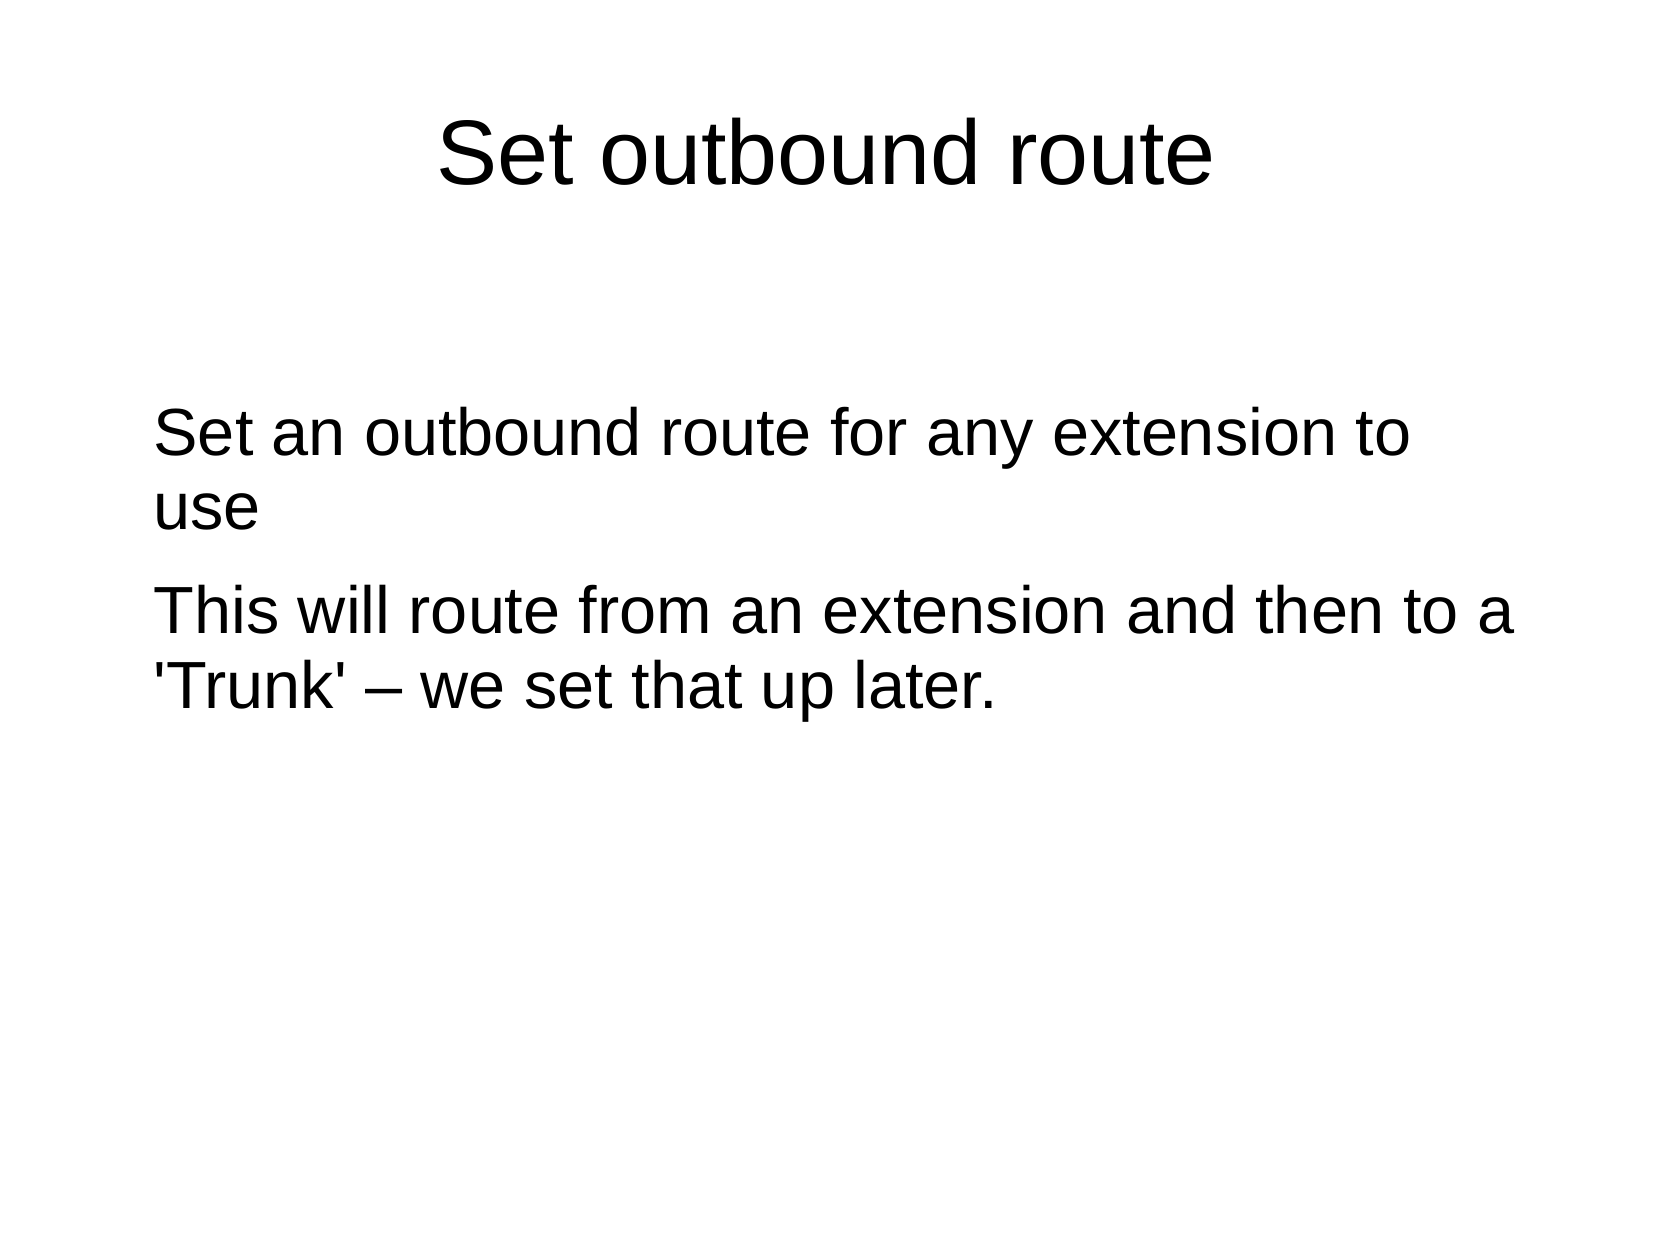

# Set outbound route
Set an outbound route for any extension to use
This will route from an extension and then to a 'Trunk' – we set that up later.